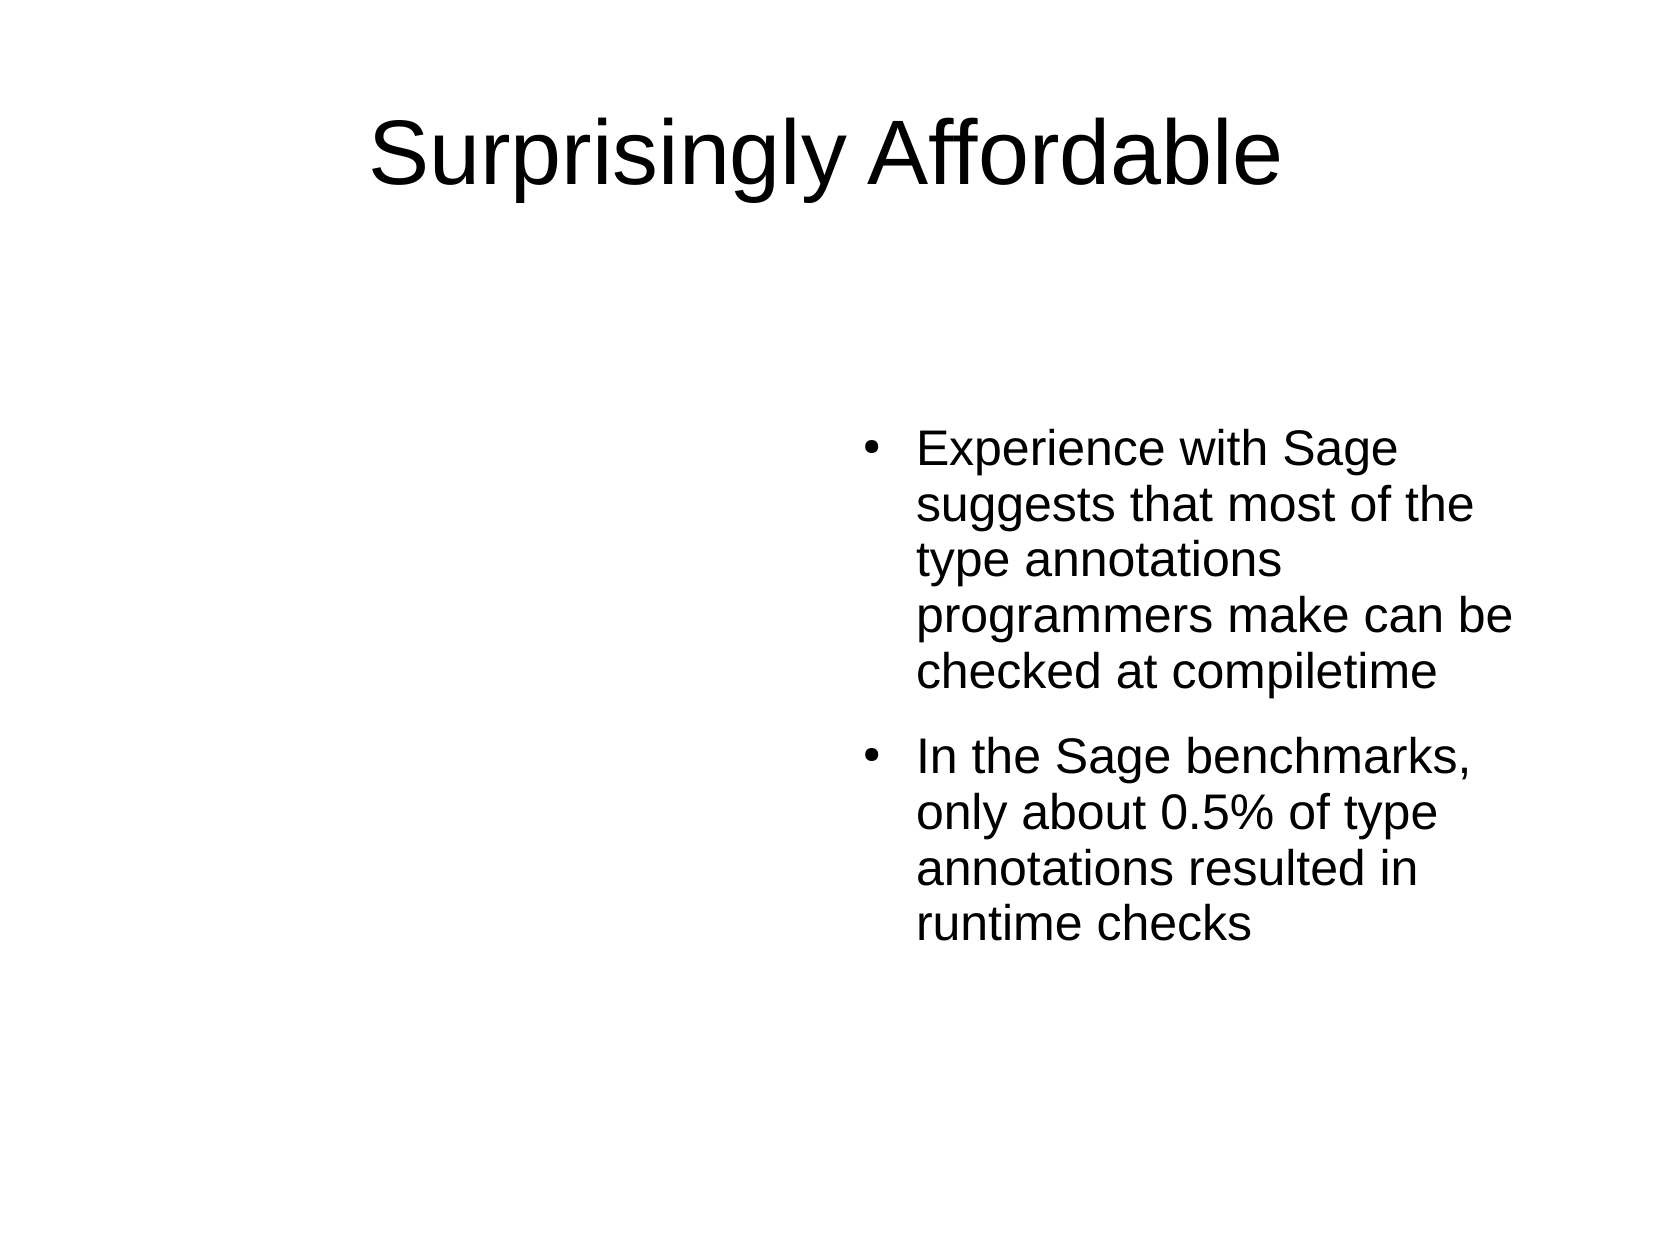

# Surprisingly Affordable
Experience with Sage suggests that most of the type annotations programmers make can be checked at compiletime
In the Sage benchmarks, only about 0.5% of type annotations resulted in runtime checks